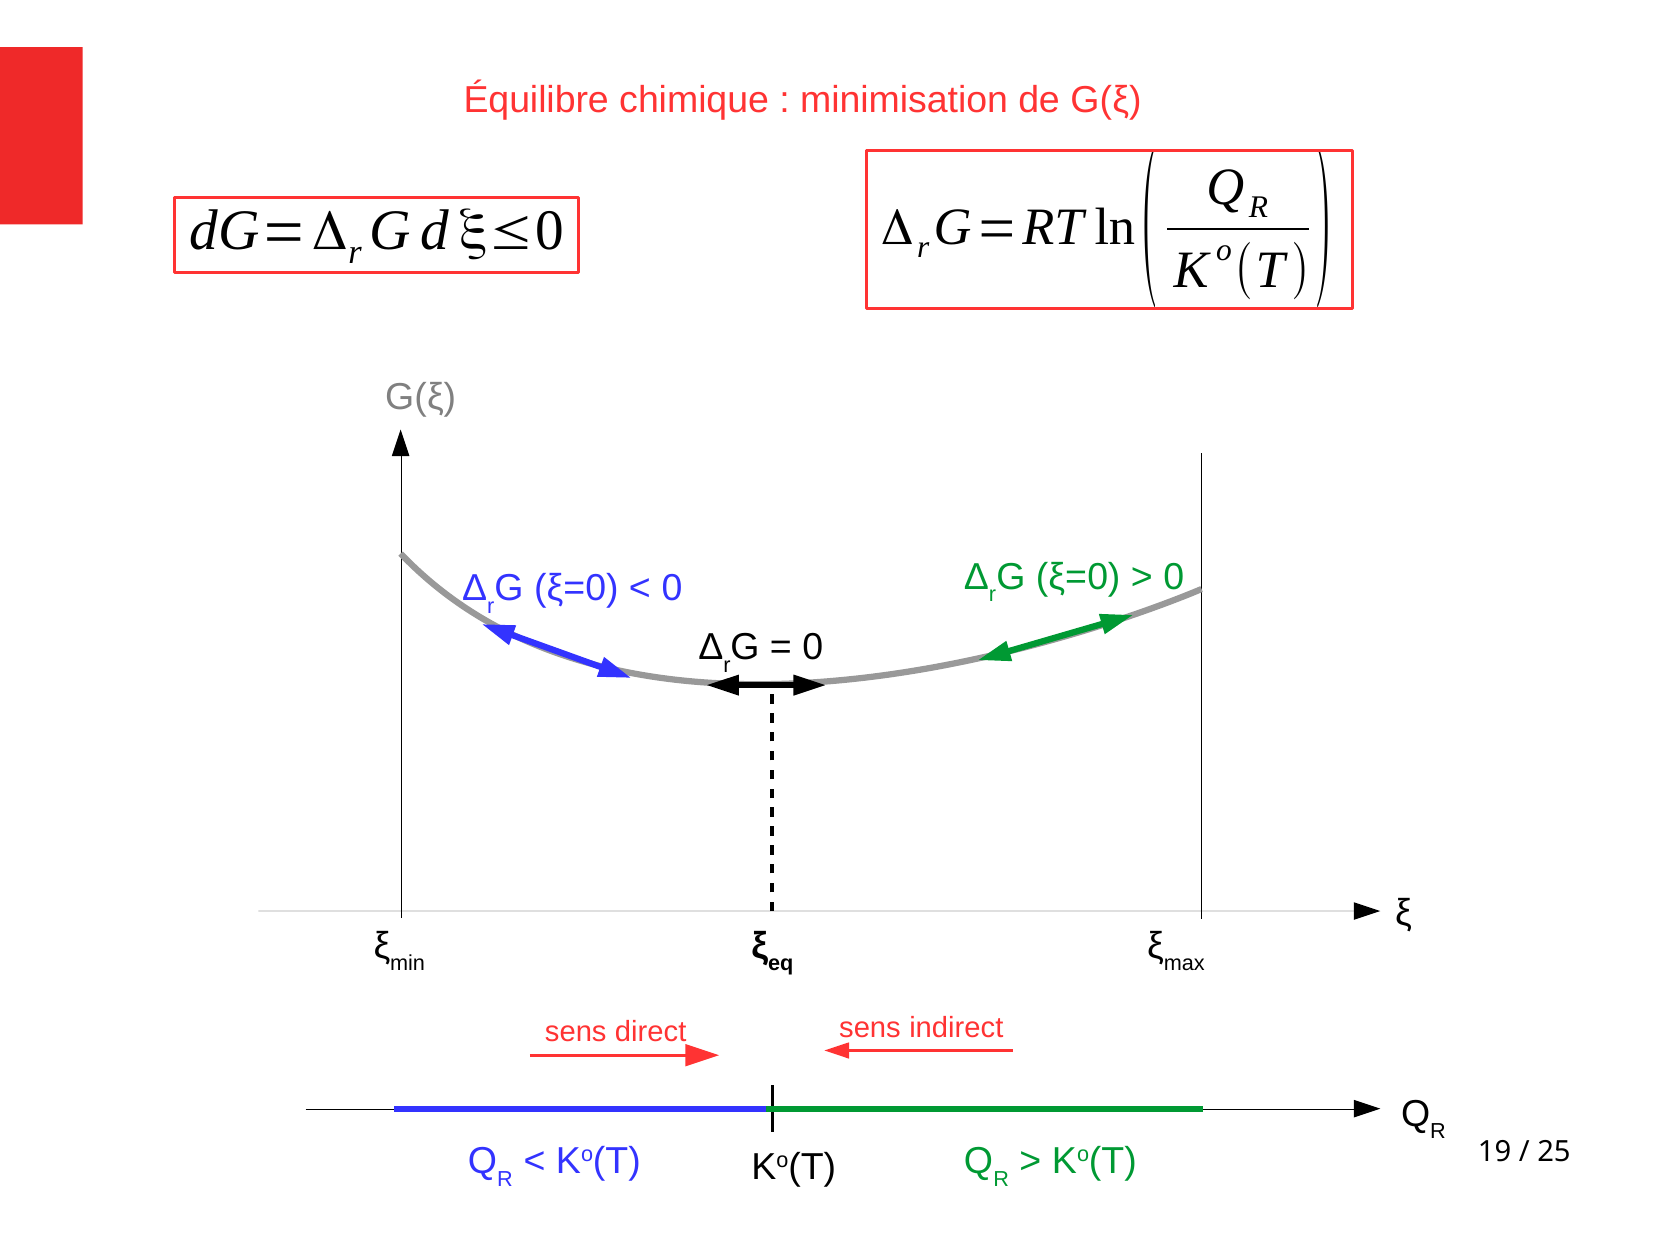

Équilibre chimique : minimisation de G(ξ)
G(ξ)
ΔrG (ξ=0) > 0
ΔrG (ξ=0) < 0
ΔrG = 0
ξ
ξmin
ξeq
ξmax
sens indirect
sens direct
QR
19
QR < Ko(T)
QR > Ko(T)
Ko(T)